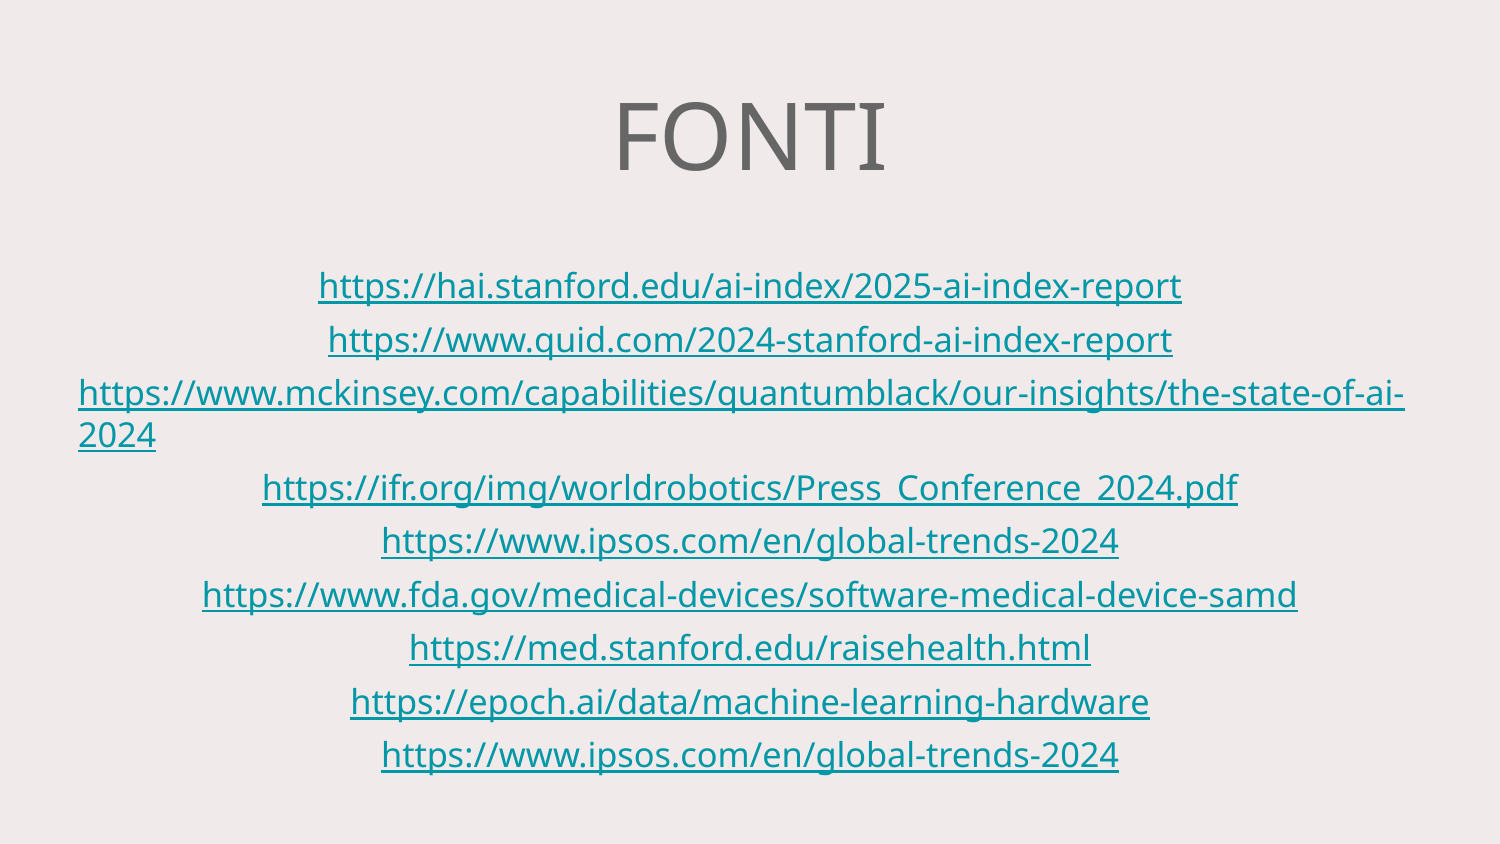

FONTI
# https://hai.stanford.edu/ai-index/2025-ai-index-report
https://www.quid.com/2024-stanford-ai-index-report
https://www.mckinsey.com/capabilities/quantumblack/our-insights/the-state-of-ai-2024
https://ifr.org/img/worldrobotics/Press_Conference_2024.pdf
https://www.ipsos.com/en/global-trends-2024
https://www.fda.gov/medical-devices/software-medical-device-samd
https://med.stanford.edu/raisehealth.html
https://epoch.ai/data/machine-learning-hardware
https://www.ipsos.com/en/global-trends-2024